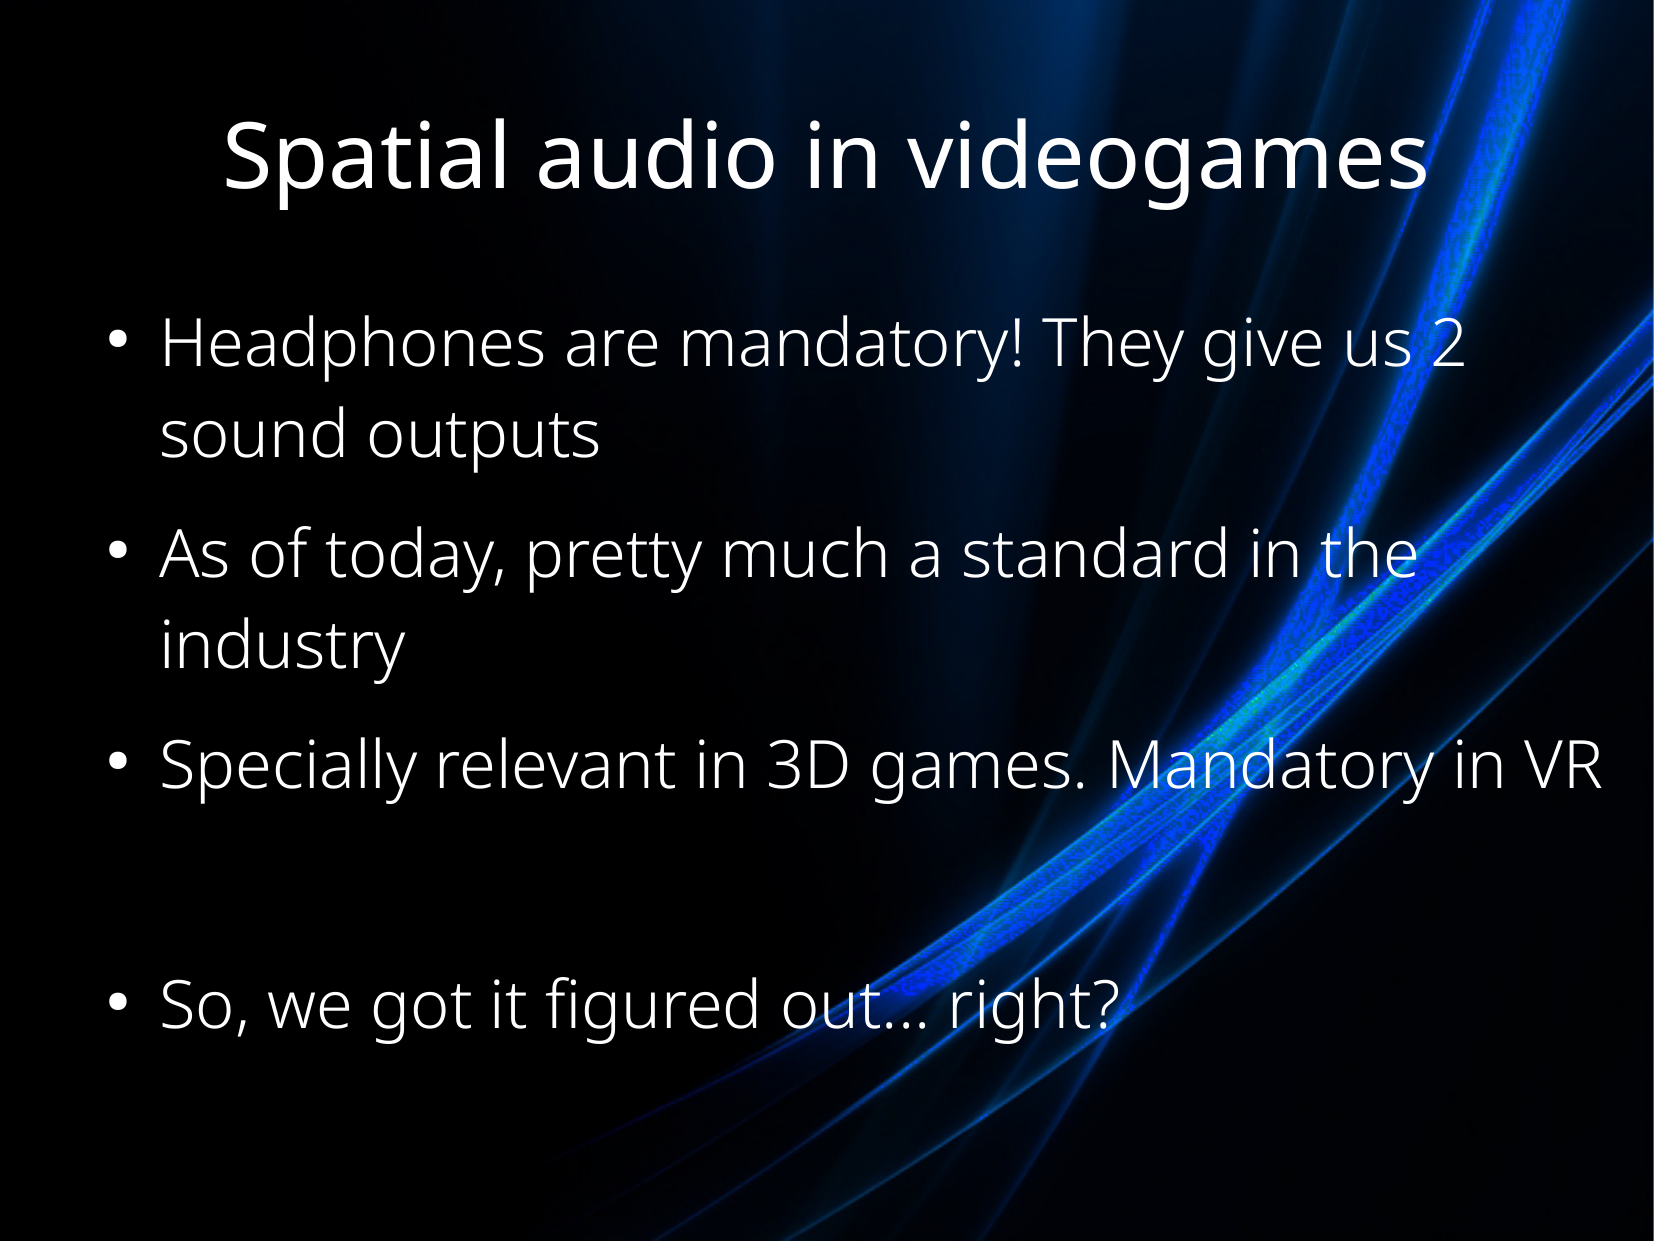

# Spatial audio in videogames
Headphones are mandatory! They give us 2 sound outputs
As of today, pretty much a standard in the industry
Specially relevant in 3D games. Mandatory in VR
So, we got it figured out... right?